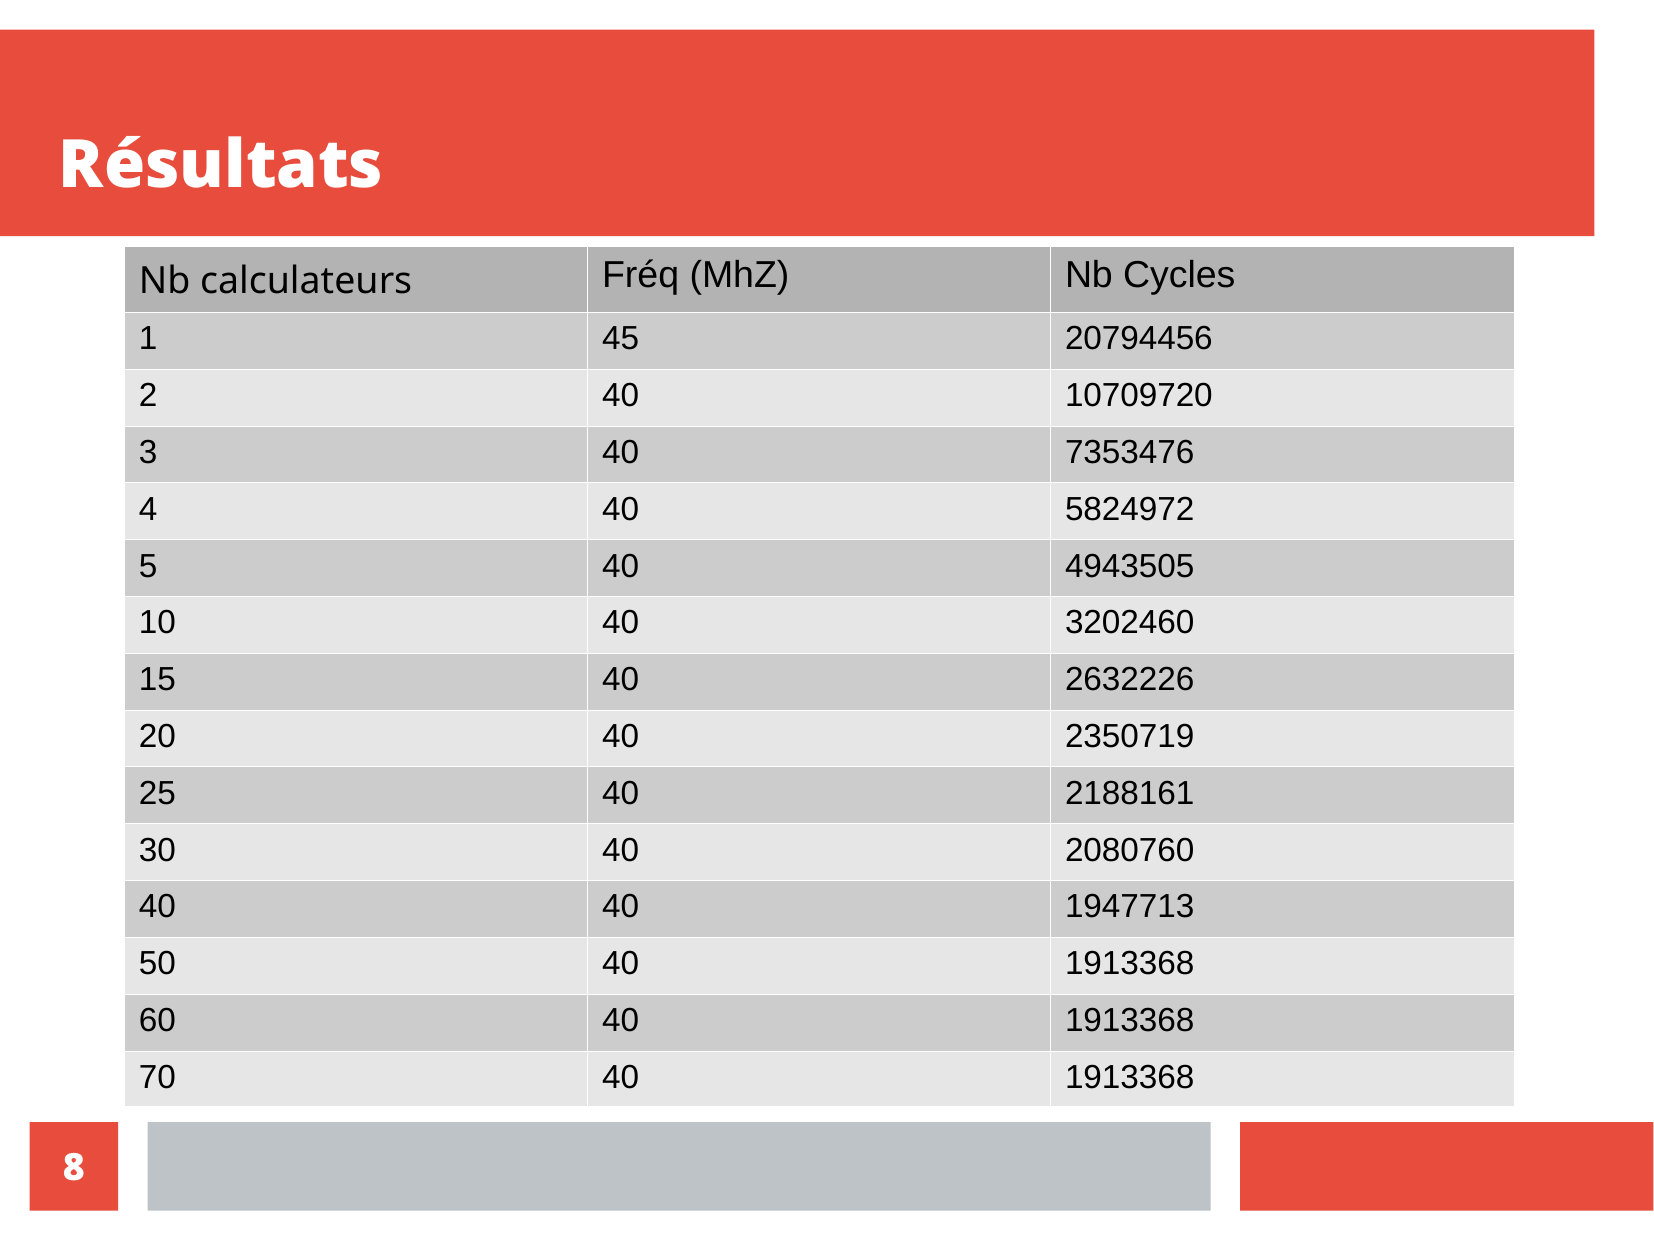

# Résultats
| Nb calculateurs | Fréq (MhZ) | Nb Cycles |
| --- | --- | --- |
| 1 | 45 | 20794456 |
| 2 | 40 | 10709720 |
| 3 | 40 | 7353476 |
| 4 | 40 | 5824972 |
| 5 | 40 | 4943505 |
| 10 | 40 | 3202460 |
| 15 | 40 | 2632226 |
| 20 | 40 | 2350719 |
| 25 | 40 | 2188161 |
| 30 | 40 | 2080760 |
| 40 | 40 | 1947713 |
| 50 | 40 | 1913368 |
| 60 | 40 | 1913368 |
| 70 | 40 | 1913368 |
8